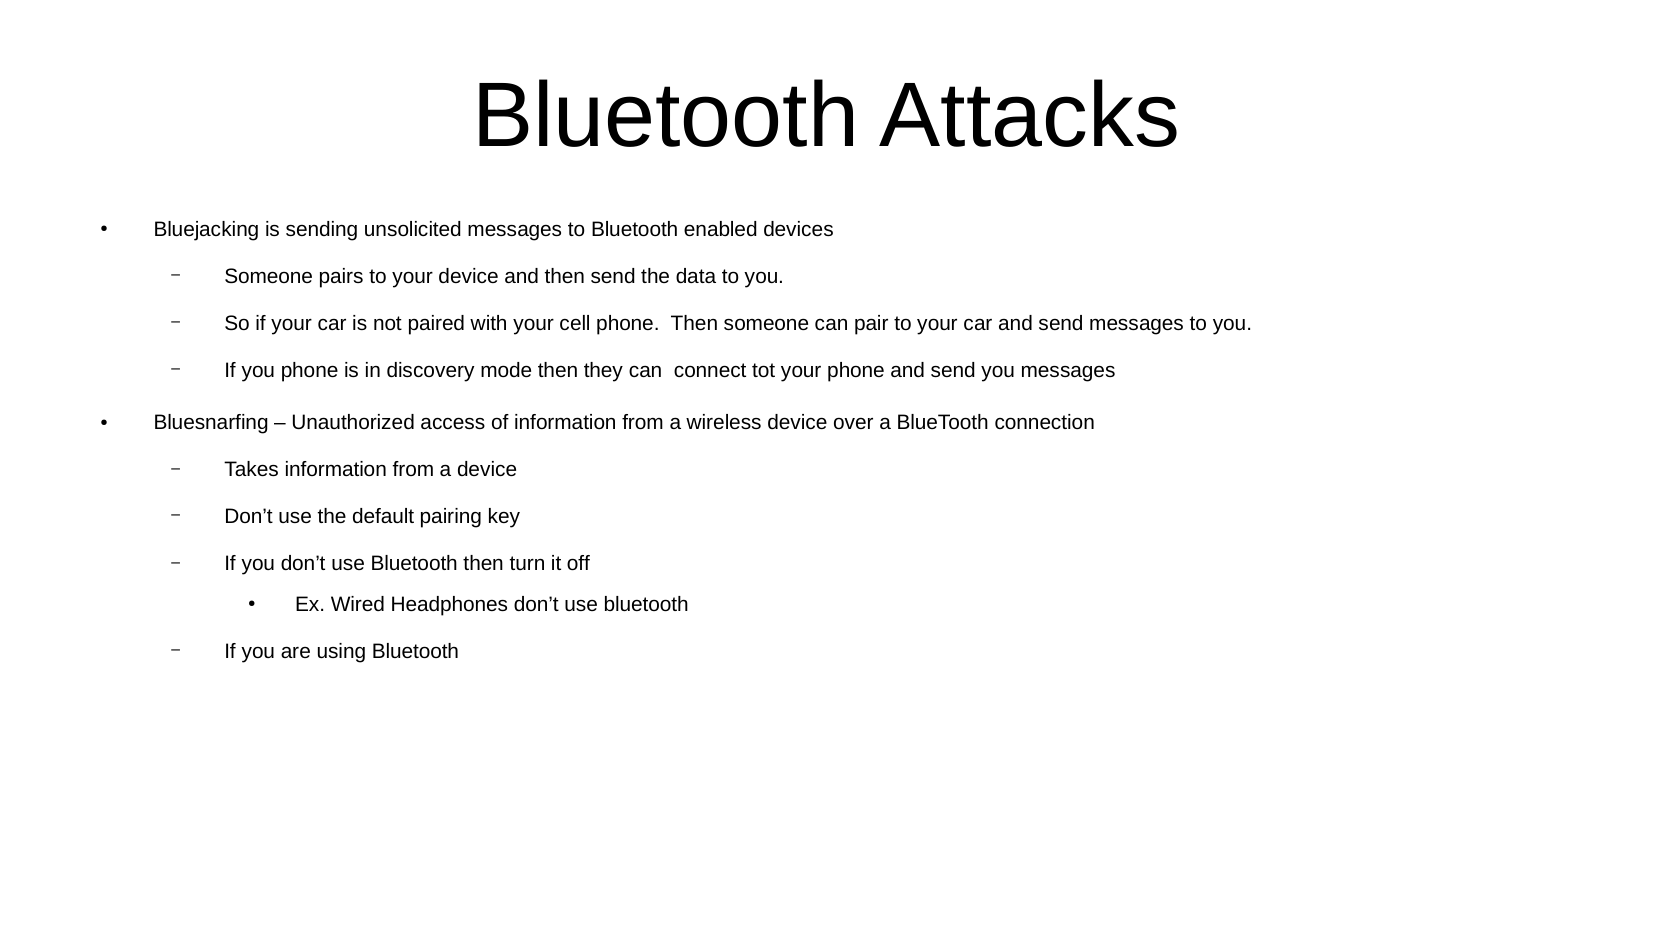

# Bluetooth Attacks
Bluejacking is sending unsolicited messages to Bluetooth enabled devices
Someone pairs to your device and then send the data to you.
So if your car is not paired with your cell phone. Then someone can pair to your car and send messages to you.
If you phone is in discovery mode then they can connect tot your phone and send you messages
Bluesnarfing – Unauthorized access of information from a wireless device over a BlueTooth connection
Takes information from a device
Don’t use the default pairing key
If you don’t use Bluetooth then turn it off
Ex. Wired Headphones don’t use bluetooth
If you are using Bluetooth